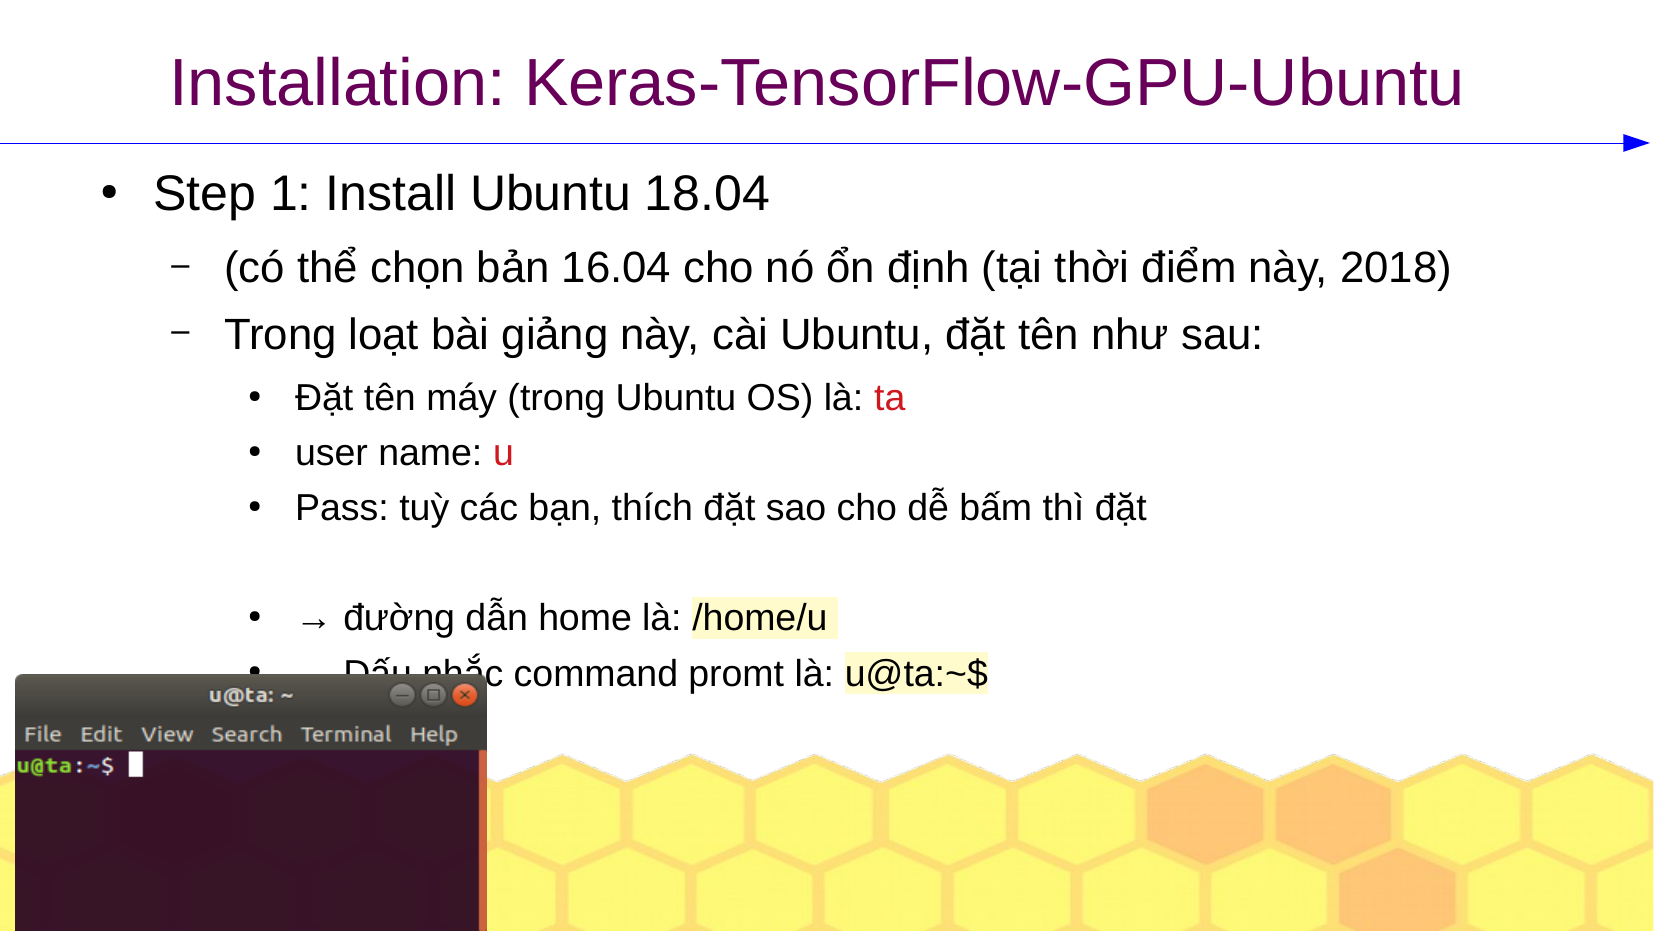

Installation: Keras-TensorFlow-GPU-Ubuntu
# Step 1: Install Ubuntu 18.04
(có thể chọn bản 16.04 cho nó ổn định (tại thời điểm này, 2018)
Trong loạt bài giảng này, cài Ubuntu, đặt tên như sau:
Đặt tên máy (trong Ubuntu OS) là: ta
user name: u
Pass: tuỳ các bạn, thích đặt sao cho dễ bấm thì đặt
→ đường dẫn home là: /home/u
→ Dấu nhắc command promt là: u@ta:~$